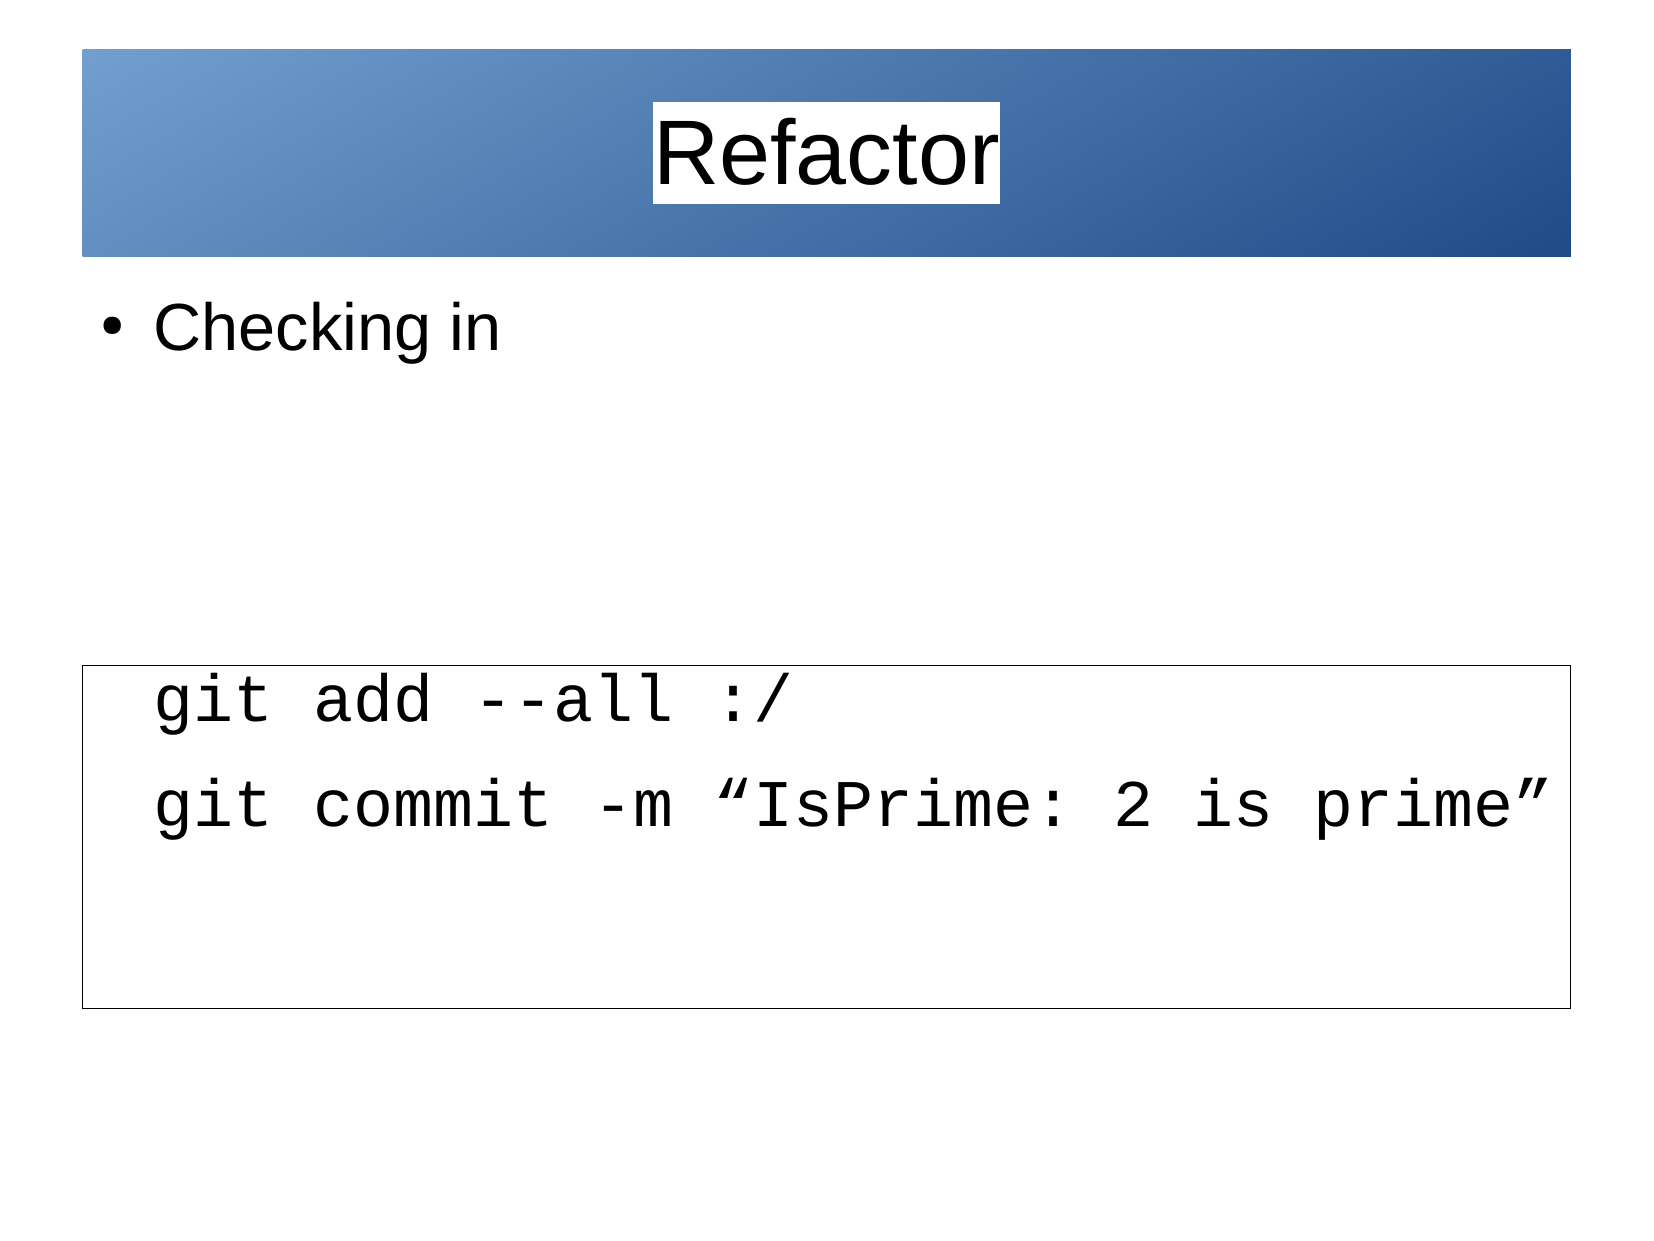

# Refactor
Checking in
git add --all :/
git commit -m “IsPrime: 2 is prime”